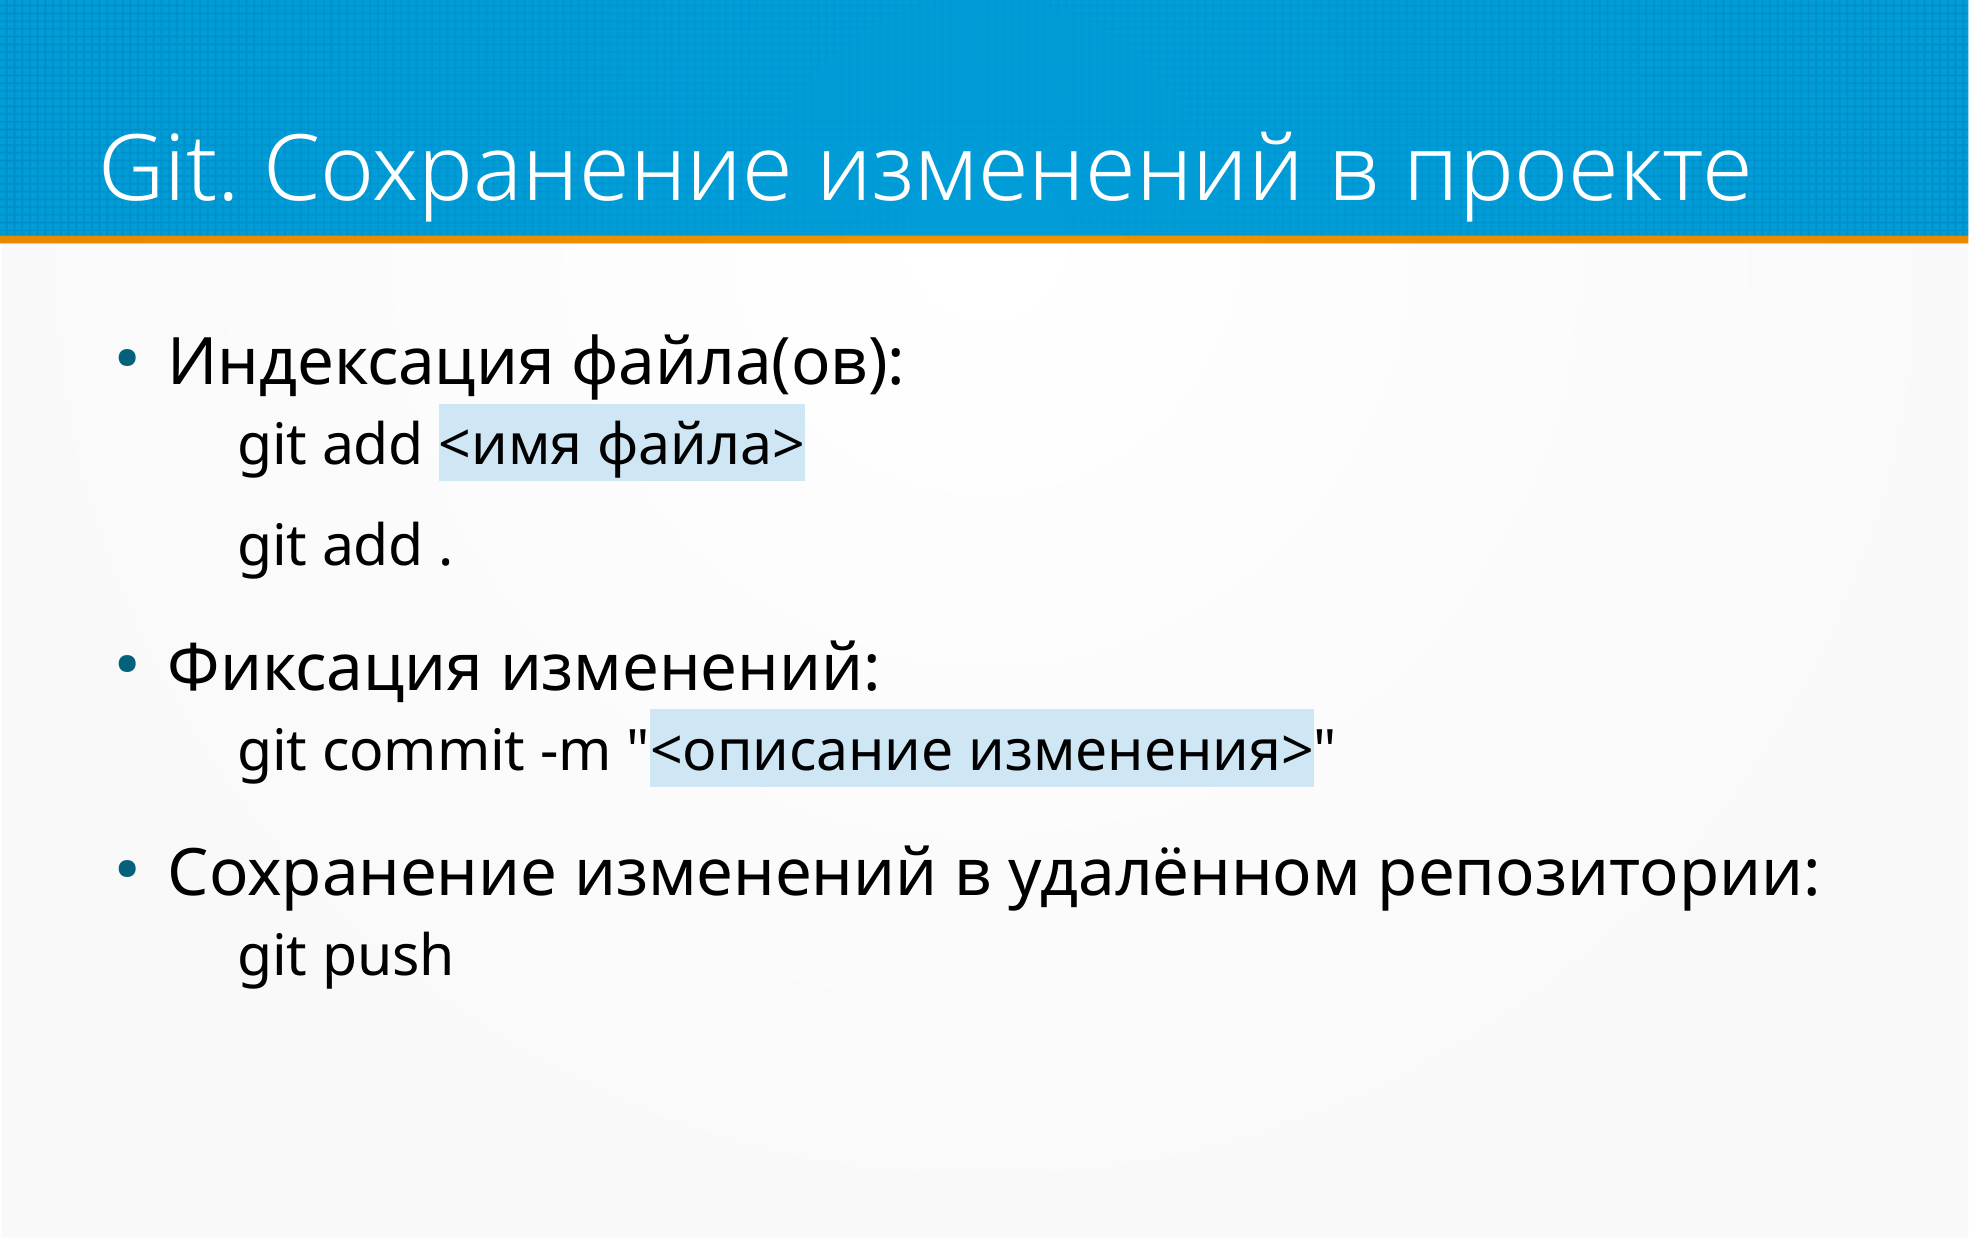

# Git. Сохранение изменений в проекте
Индексация файла(ов):
git add <имя файла>
git add .
Фиксация изменений:
git commit -m "<описание изменения>"
Сохранение изменений в удалённом репозитории:
git push